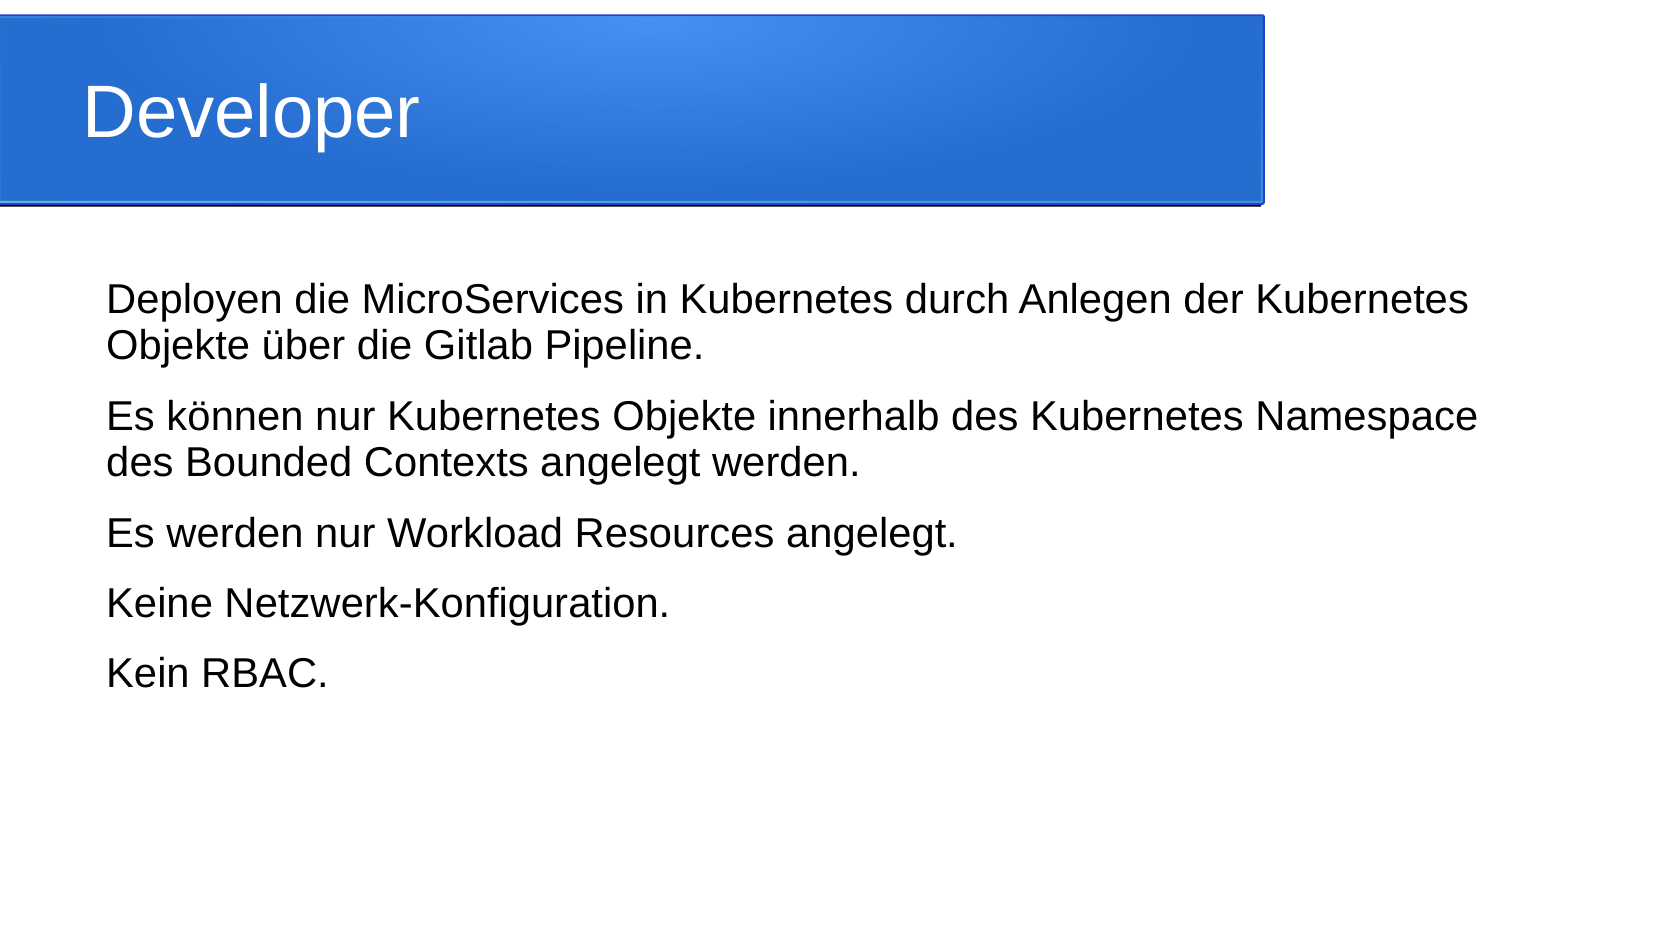

# Developer
Deployen die MicroServices in Kubernetes durch Anlegen der Kubernetes Objekte über die Gitlab Pipeline.
Es können nur Kubernetes Objekte innerhalb des Kubernetes Namespace des Bounded Contexts angelegt werden.
Es werden nur Workload Resources angelegt.
Keine Netzwerk-Konfiguration.
Kein RBAC.